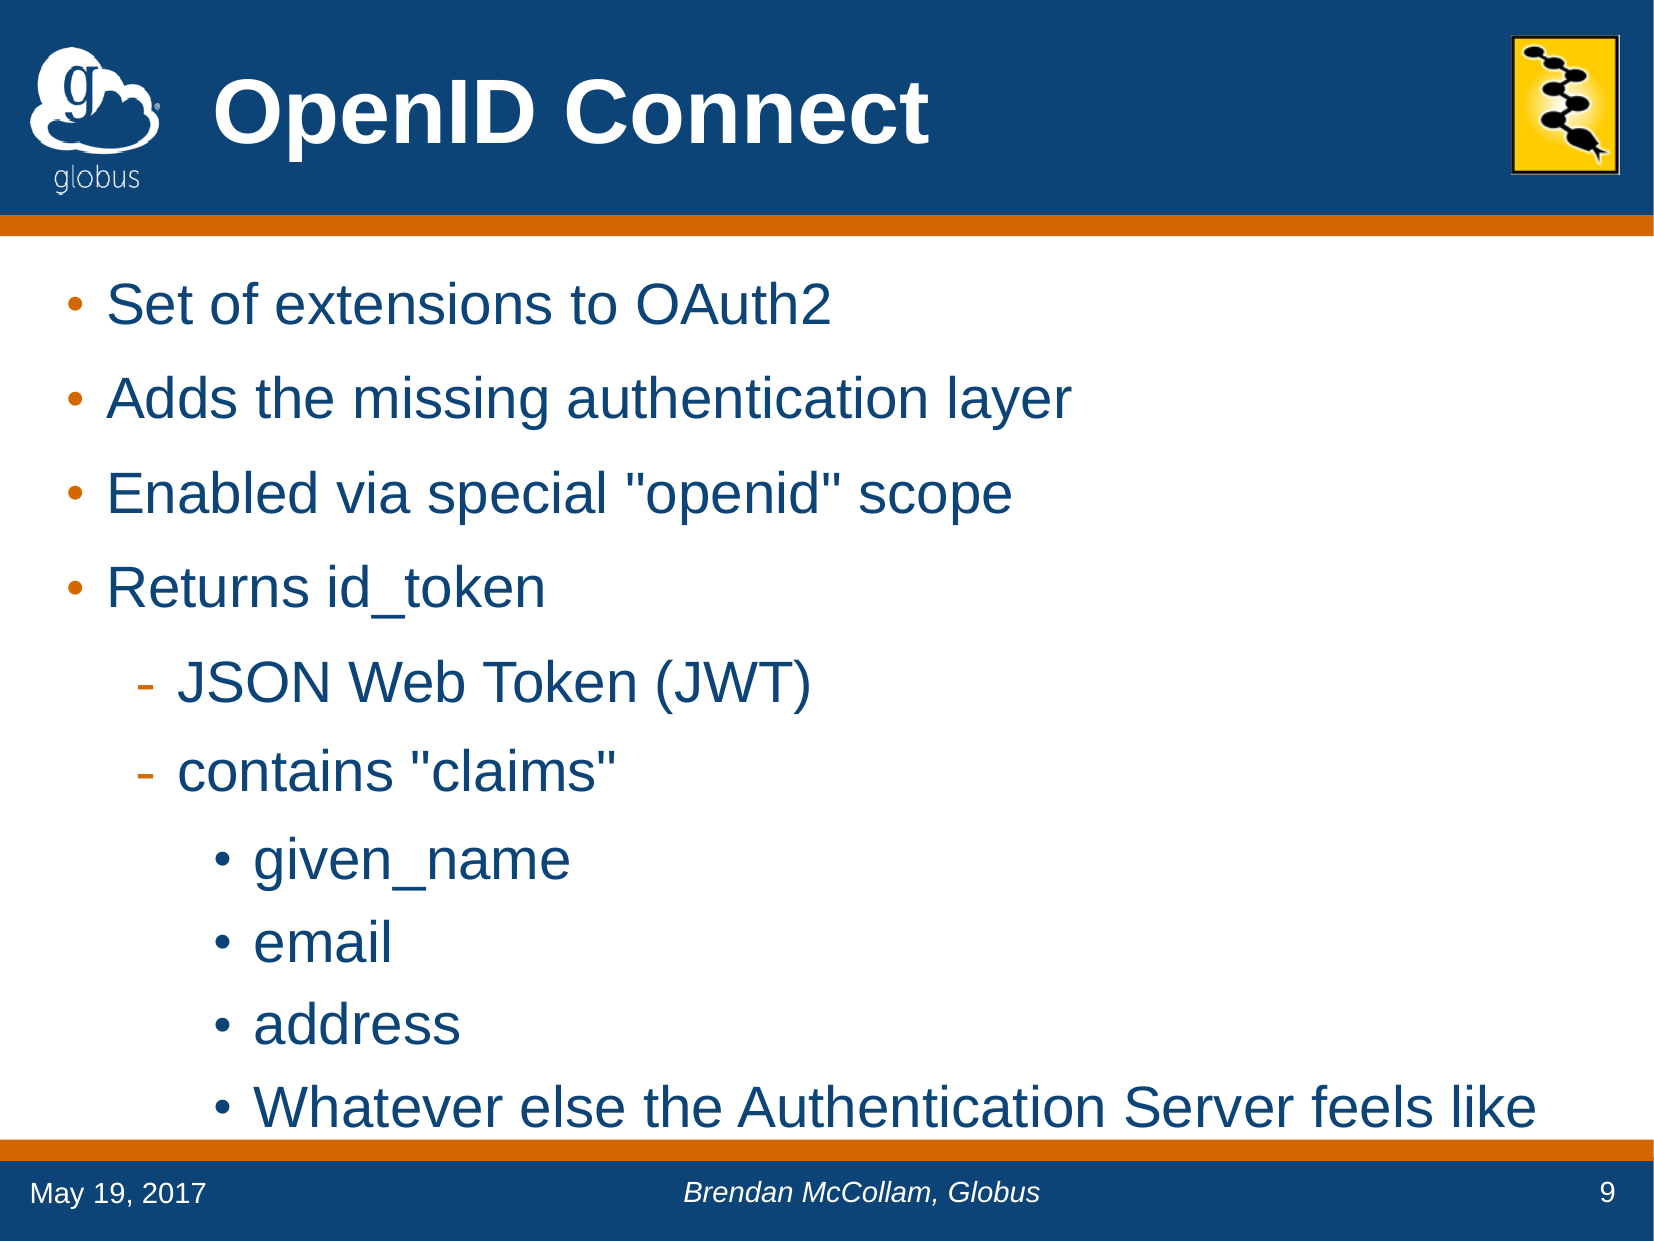

# OpenID Connect
Set of extensions to OAuth2
Adds the missing authentication layer
Enabled via special "openid" scope
Returns id_token
JSON Web Token (JWT)
contains "claims"
given_name
email
address
Whatever else the Authentication Server feels like
May 19, 2017
Brendan McCollam, Globus
9